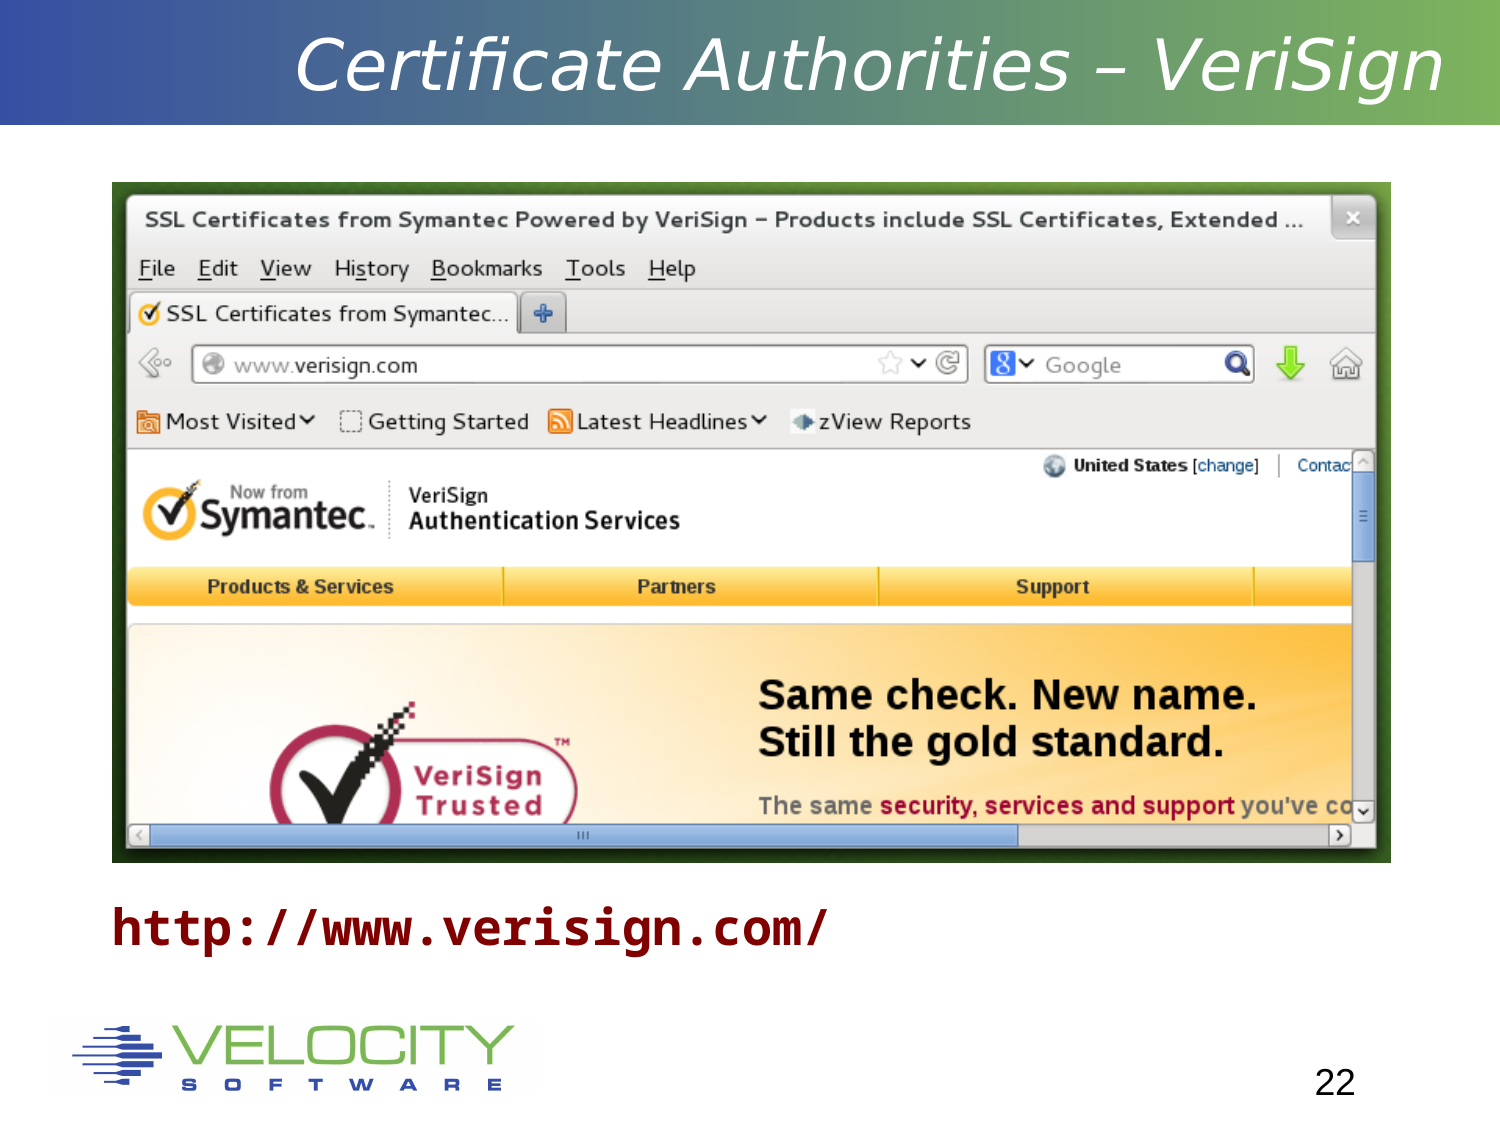

# Certificate Authorities – VeriSign
http://www.verisign.com/
22